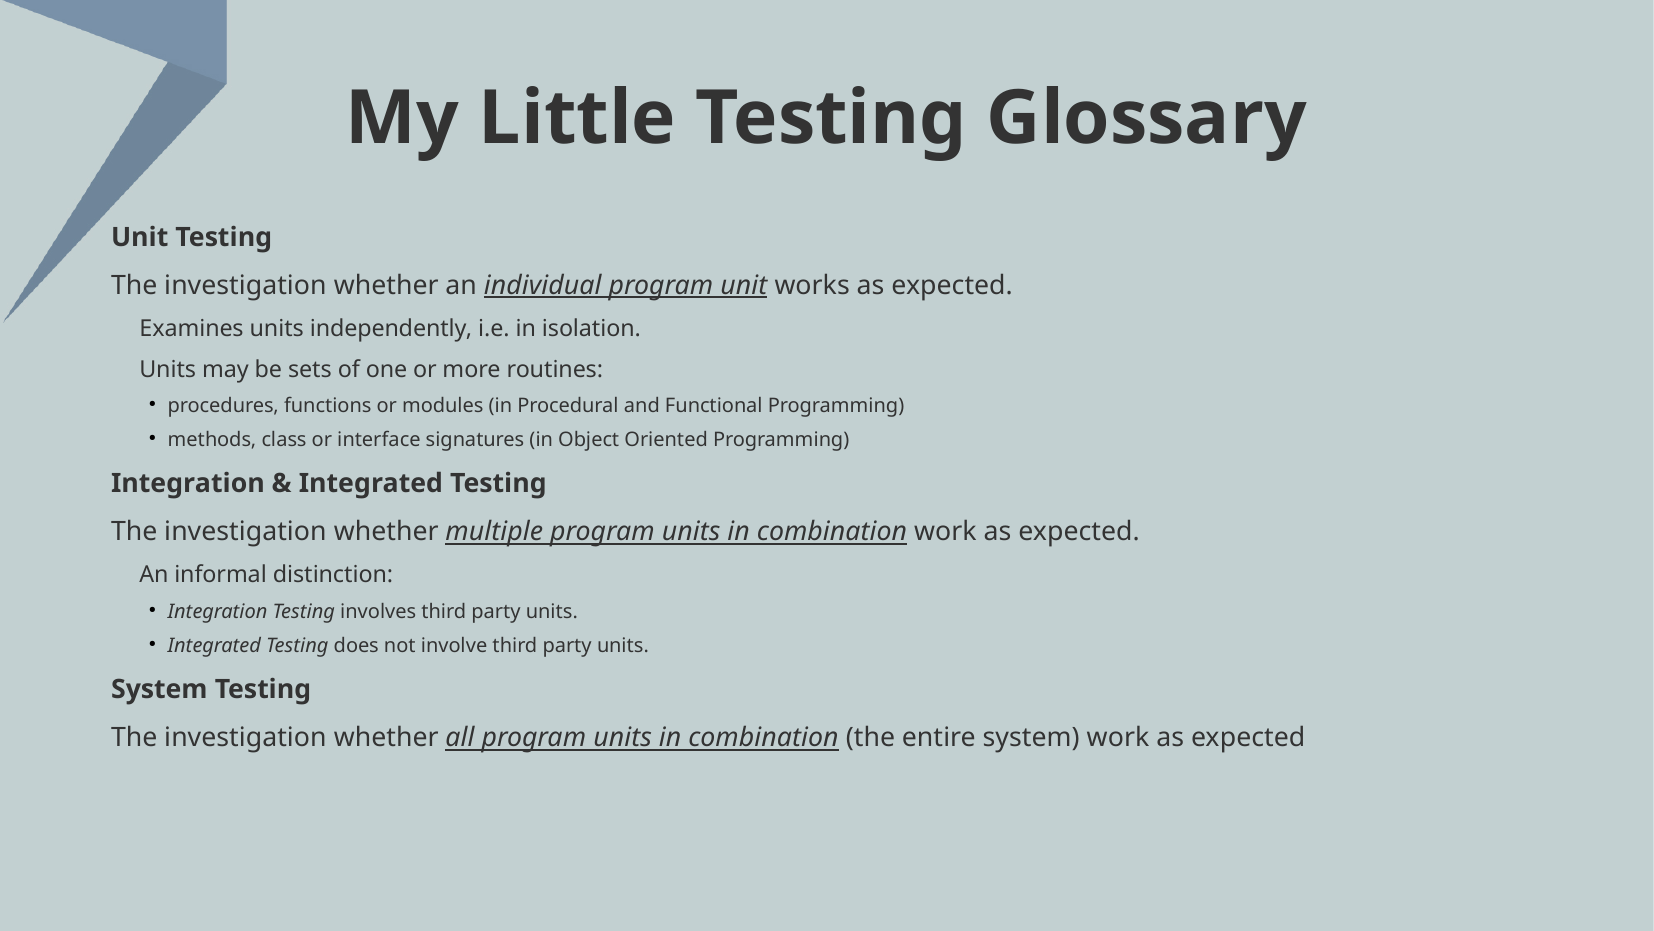

# My Little Testing Glossary
Unit Testing
The investigation whether an individual program unit works as expected.
Examines units independently, i.e. in isolation.
Units may be sets of one or more routines:
procedures, functions or modules (in Procedural and Functional Programming)
methods, class or interface signatures (in Object Oriented Programming)
Integration & Integrated Testing
The investigation whether multiple program units in combination work as expected.
An informal distinction:
Integration Testing involves third party units.
Integrated Testing does not involve third party units.
System Testing
The investigation whether all program units in combination (the entire system) work as expected